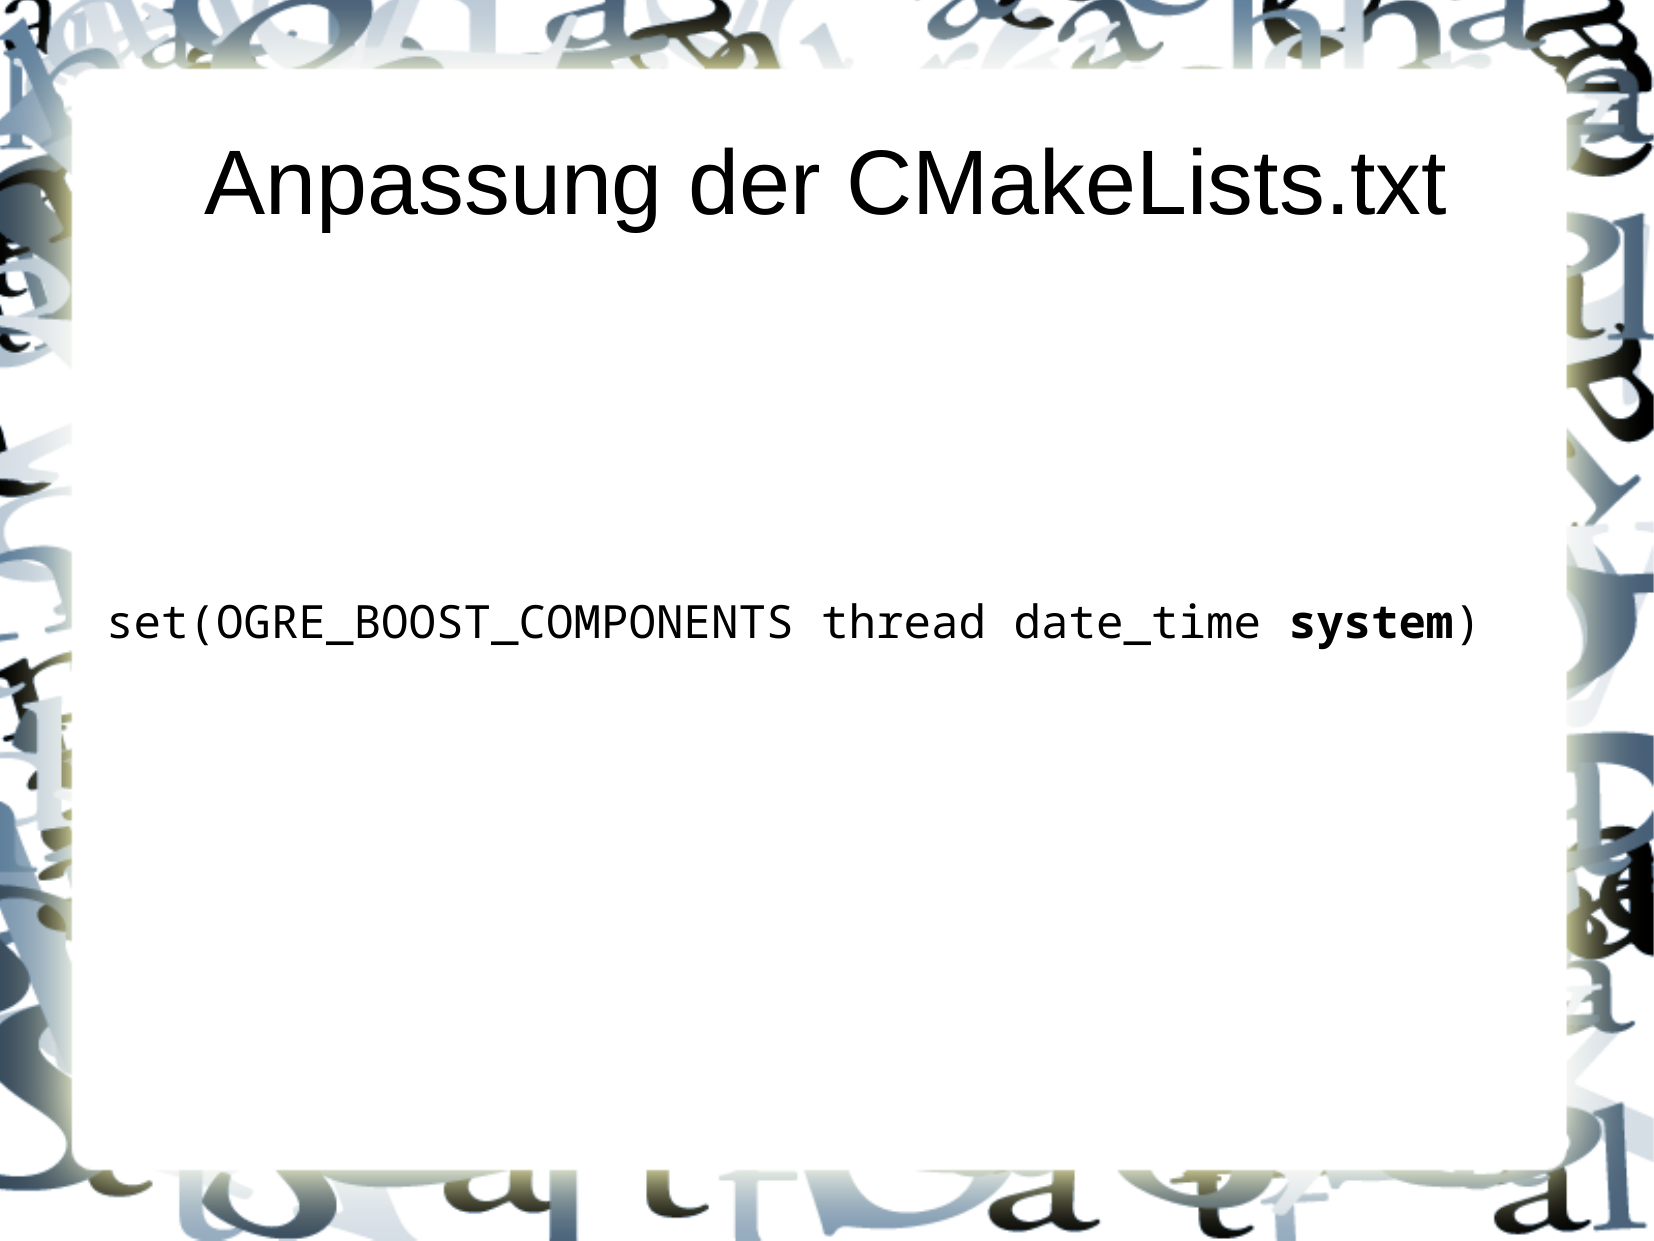

# Anpassung der CMakeLists.txt
set(OGRE_BOOST_COMPONENTS thread date_time system)